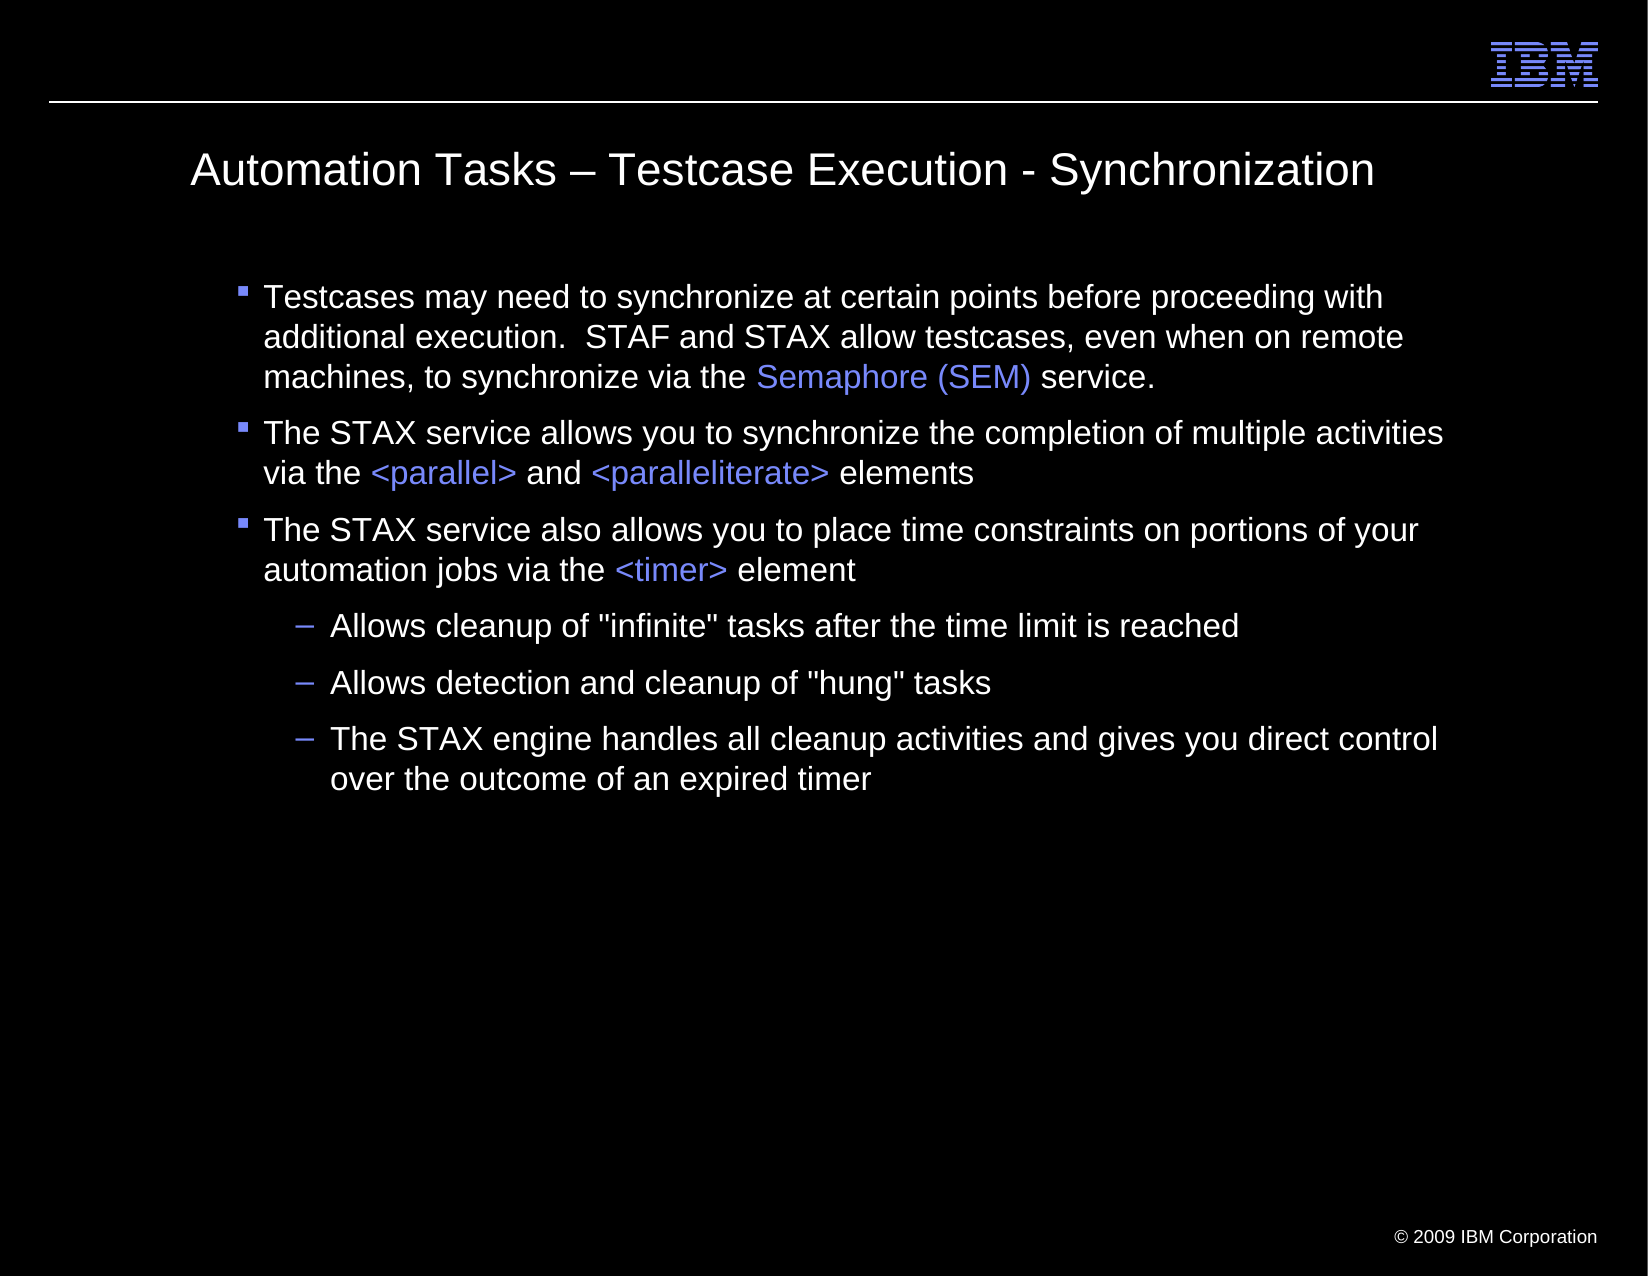

Automation Tasks – Testcase Execution - Synchronization
Testcases may need to synchronize at certain points before proceeding with additional execution. STAF and STAX allow testcases, even when on remote machines, to synchronize via the Semaphore (SEM) service.
The STAX service allows you to synchronize the completion of multiple activities via the <parallel> and <paralleliterate> elements
The STAX service also allows you to place time constraints on portions of your automation jobs via the <timer> element
Allows cleanup of "infinite" tasks after the time limit is reached
Allows detection and cleanup of "hung" tasks
The STAX engine handles all cleanup activities and gives you direct control over the outcome of an expired timer